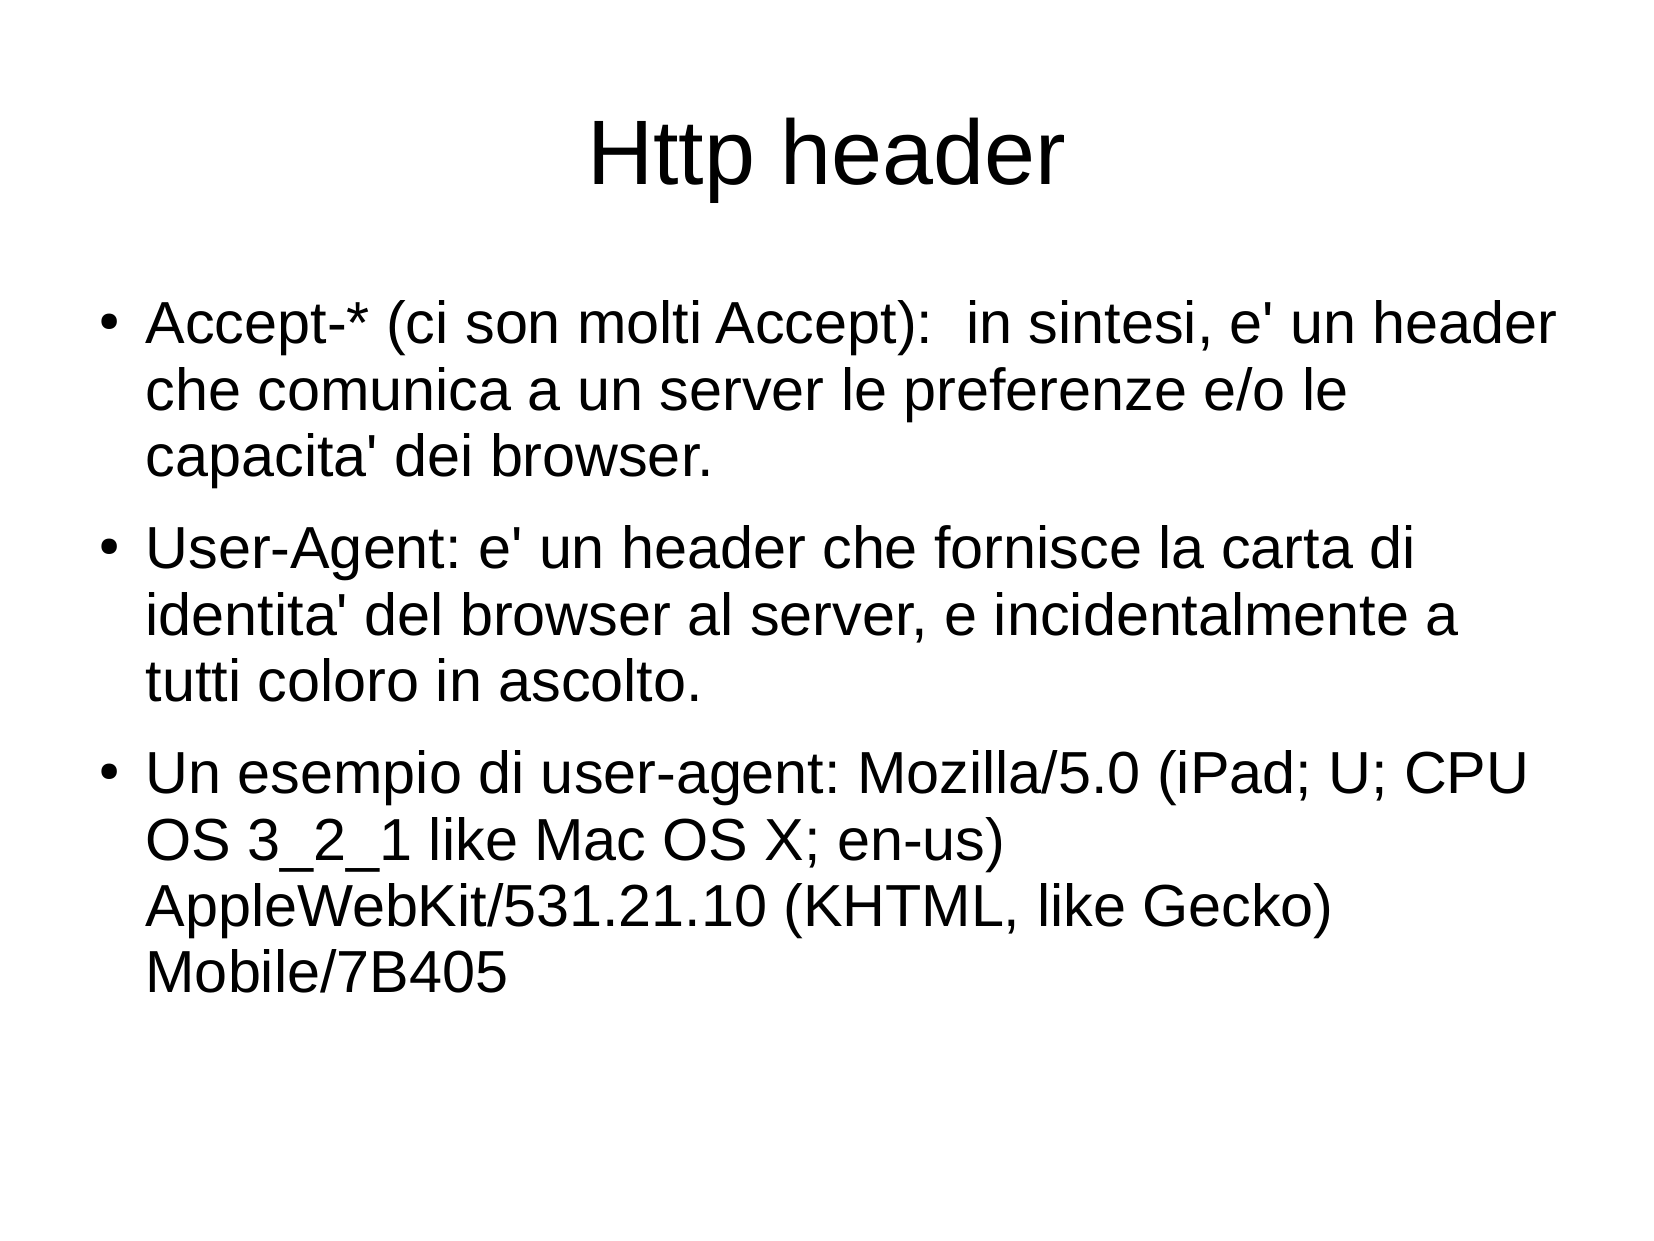

# Http header
Accept-* (ci son molti Accept): in sintesi, e' un header che comunica a un server le preferenze e/o le capacita' dei browser.
User-Agent: e' un header che fornisce la carta di identita' del browser al server, e incidentalmente a tutti coloro in ascolto.
Un esempio di user-agent: Mozilla/5.0 (iPad; U; CPU OS 3_2_1 like Mac OS X; en-us) AppleWebKit/531.21.10 (KHTML, like Gecko) Mobile/7B405